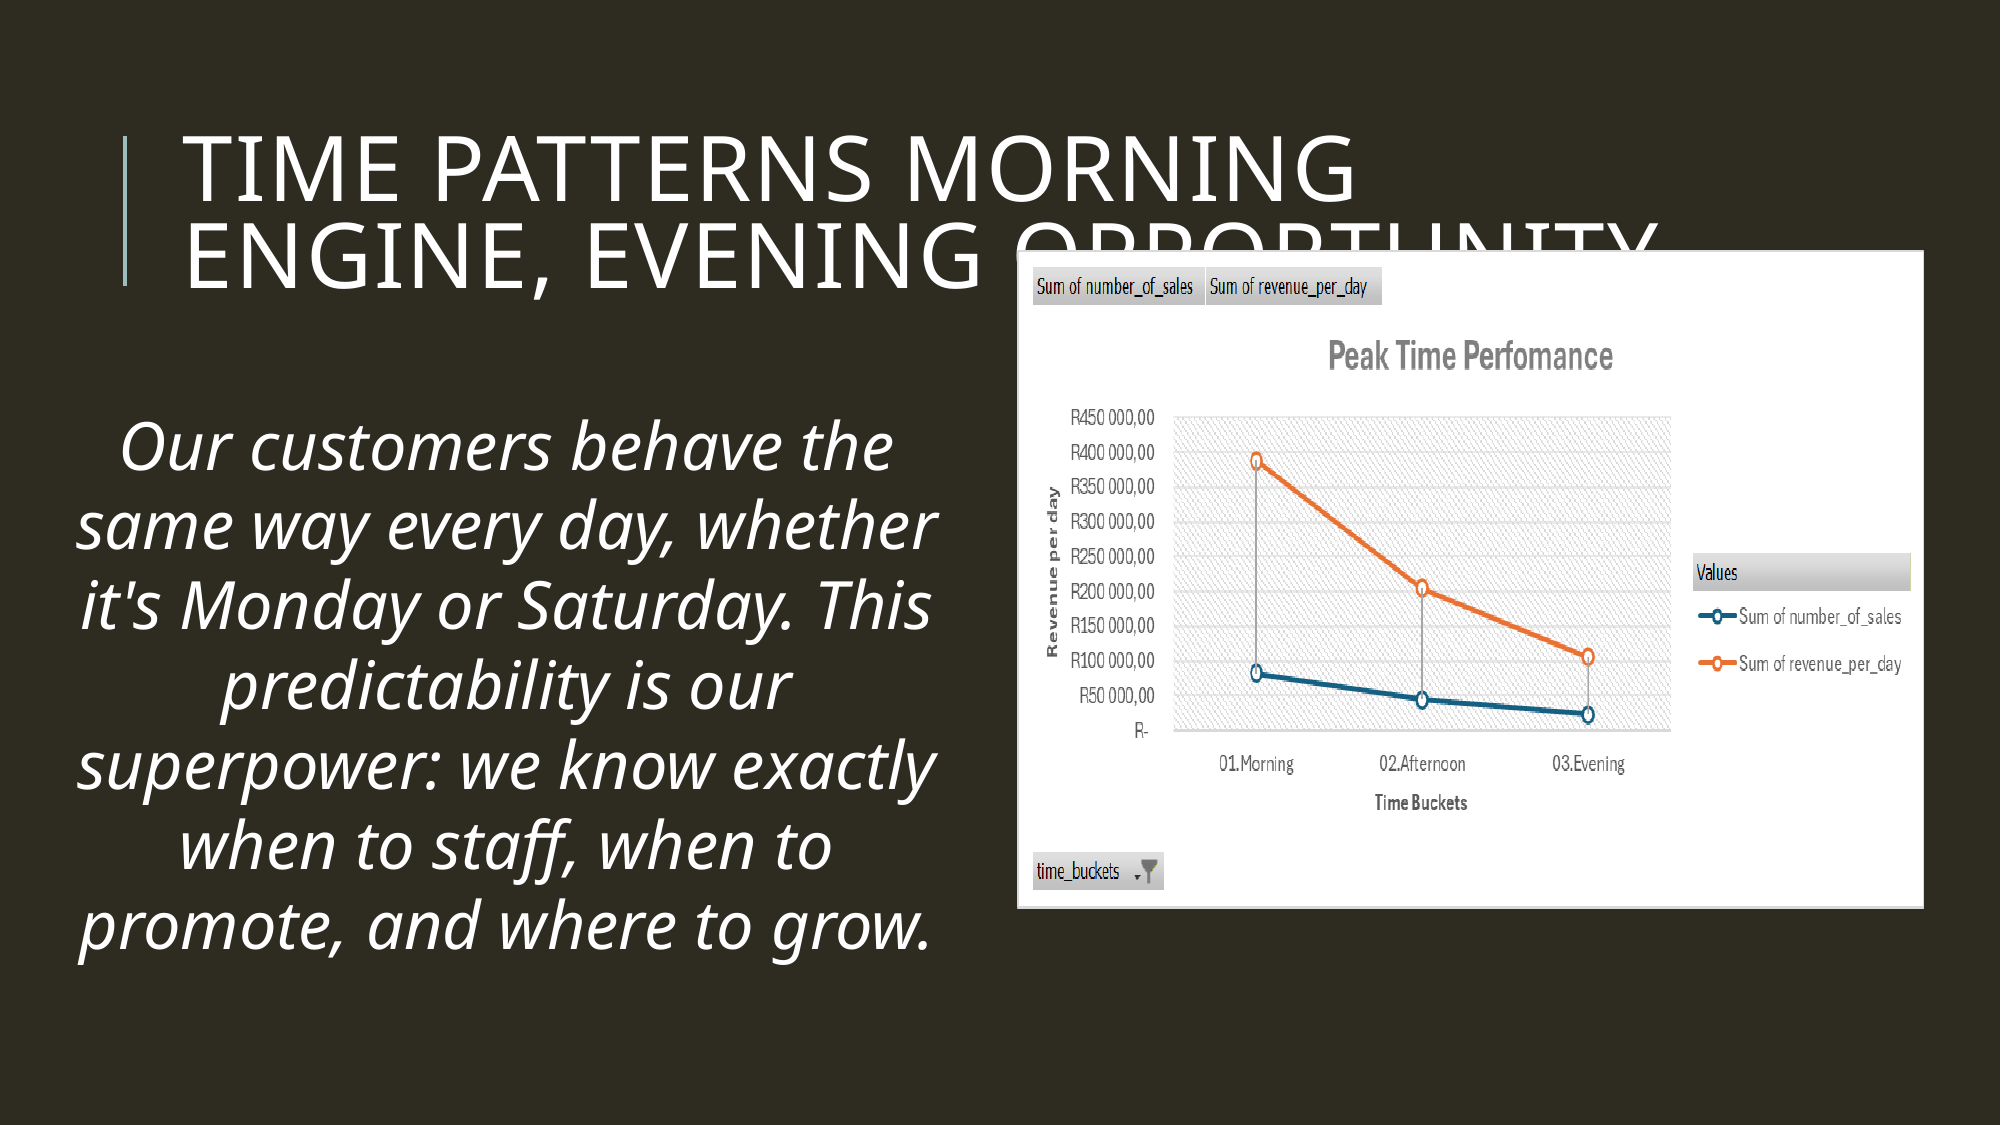

# Time patterns Morning engine, evening opportunity
Our customers behave the same way every day, whether it's Monday or Saturday. This predictability is our superpower: we know exactly when to staff, when to promote, and where to grow.